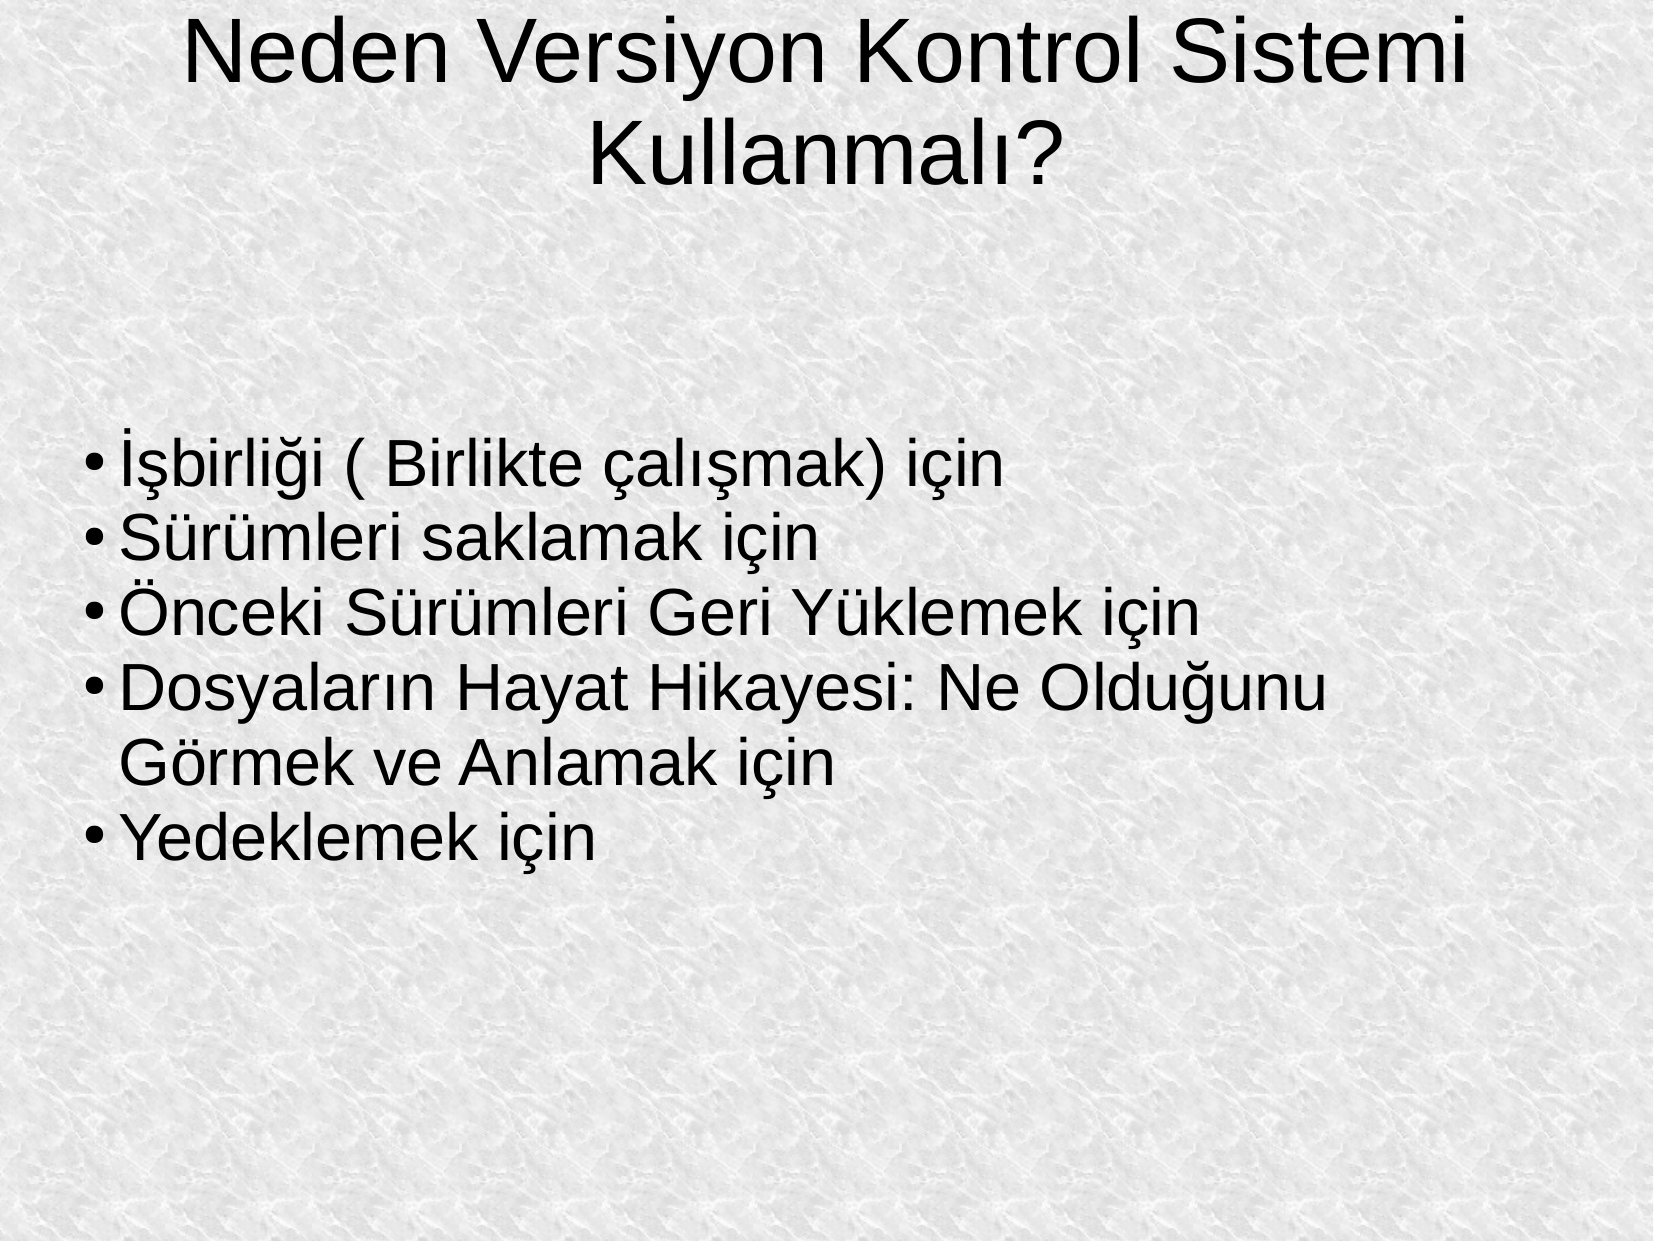

# Neden Versiyon Kontrol Sistemi Kullanmalı?
İşbirliği ( Birlikte çalışmak) için
Sürümleri saklamak için
Önceki Sürümleri Geri Yüklemek için
Dosyaların Hayat Hikayesi: Ne Olduğunu Görmek ve Anlamak için
Yedeklemek için